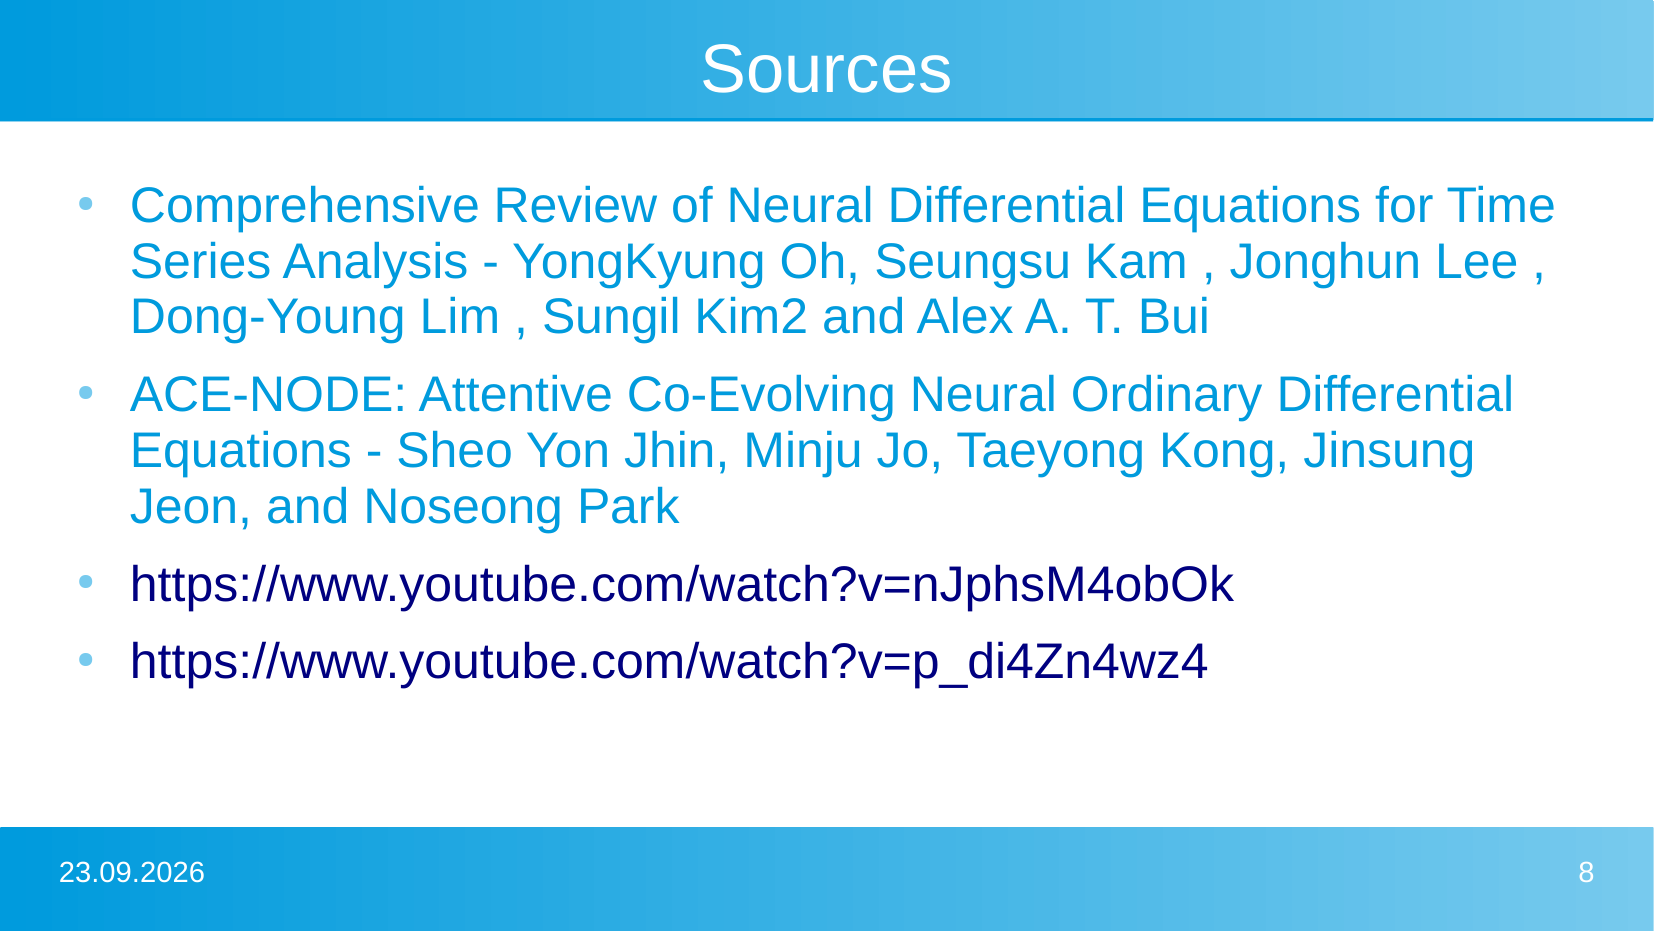

# Sources
Comprehensive Review of Neural Differential Equations for Time Series Analysis - YongKyung Oh, Seungsu Kam , Jonghun Lee , Dong-Young Lim , Sungil Kim2 and Alex A. T. Bui
ACE-NODE: Attentive Co-Evolving Neural Ordinary Differential Equations - Sheo Yon Jhin, Minju Jo, Taeyong Kong, Jinsung Jeon, and Noseong Park
https://www.youtube.com/watch?v=nJphsM4obOk
https://www.youtube.com/watch?v=p_di4Zn4wz4
8